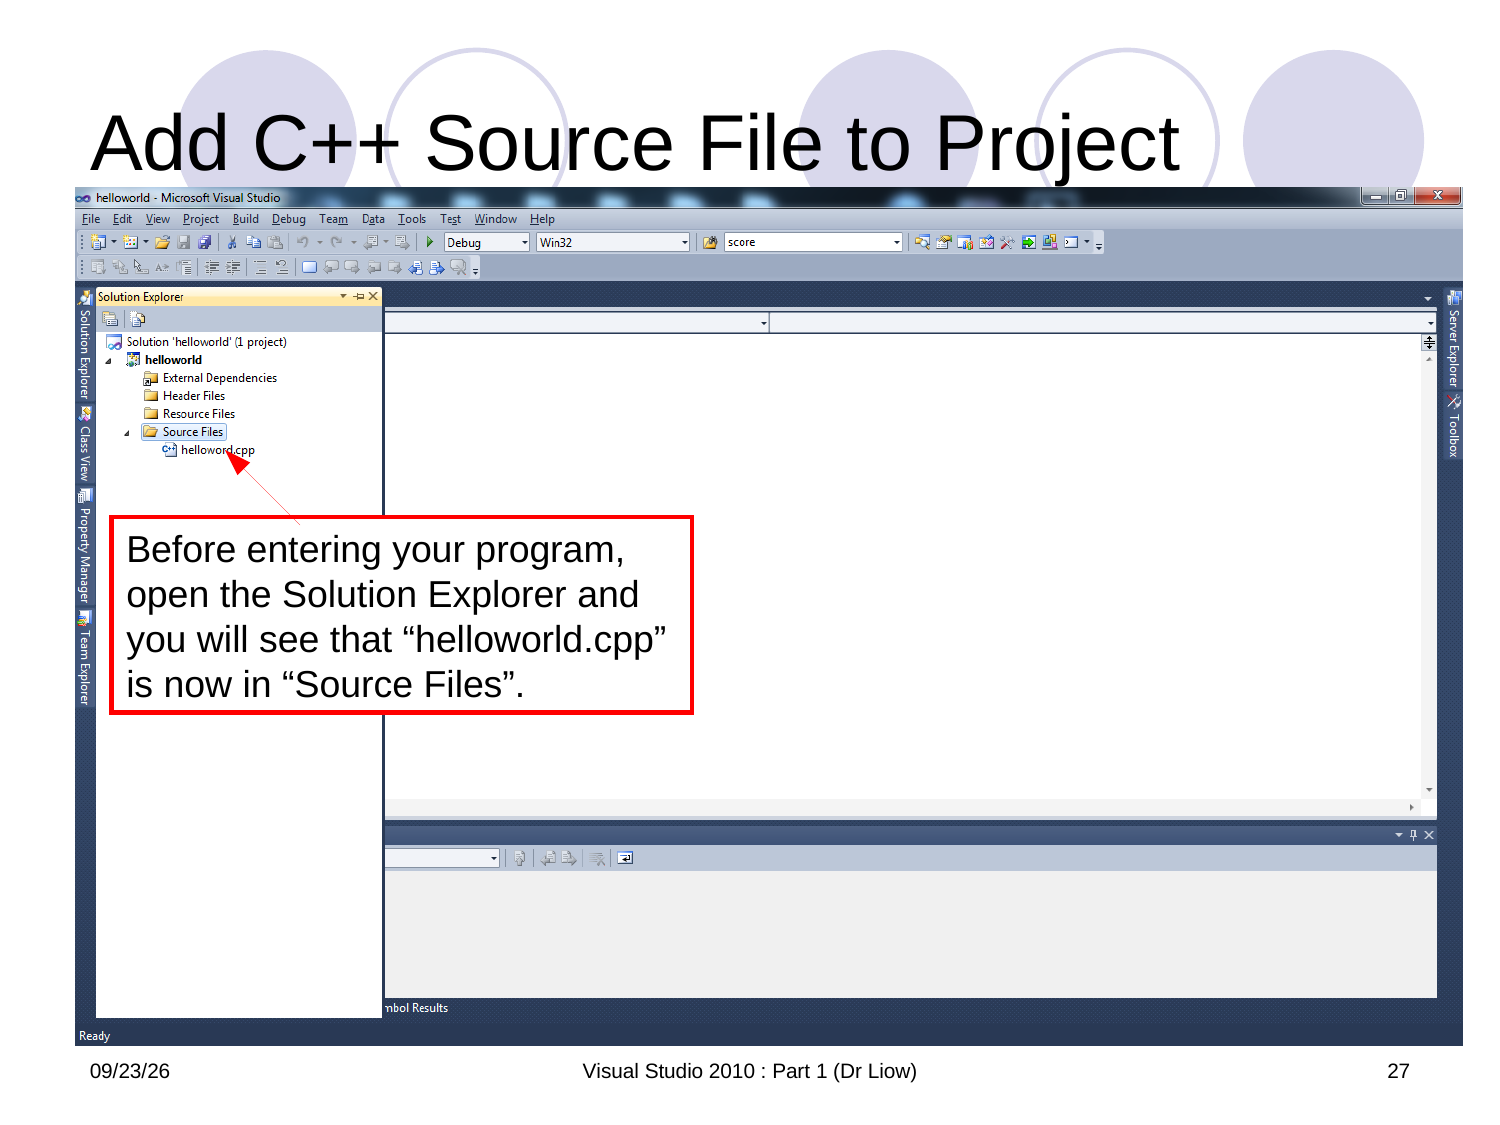

# Add C++ Source File to Project
Before entering your program,
open the Solution Explorer and
you will see that “helloworld.cpp”
is now in “Source Files”.
Visual Studio 2010 : Part 1 (Dr Liow)